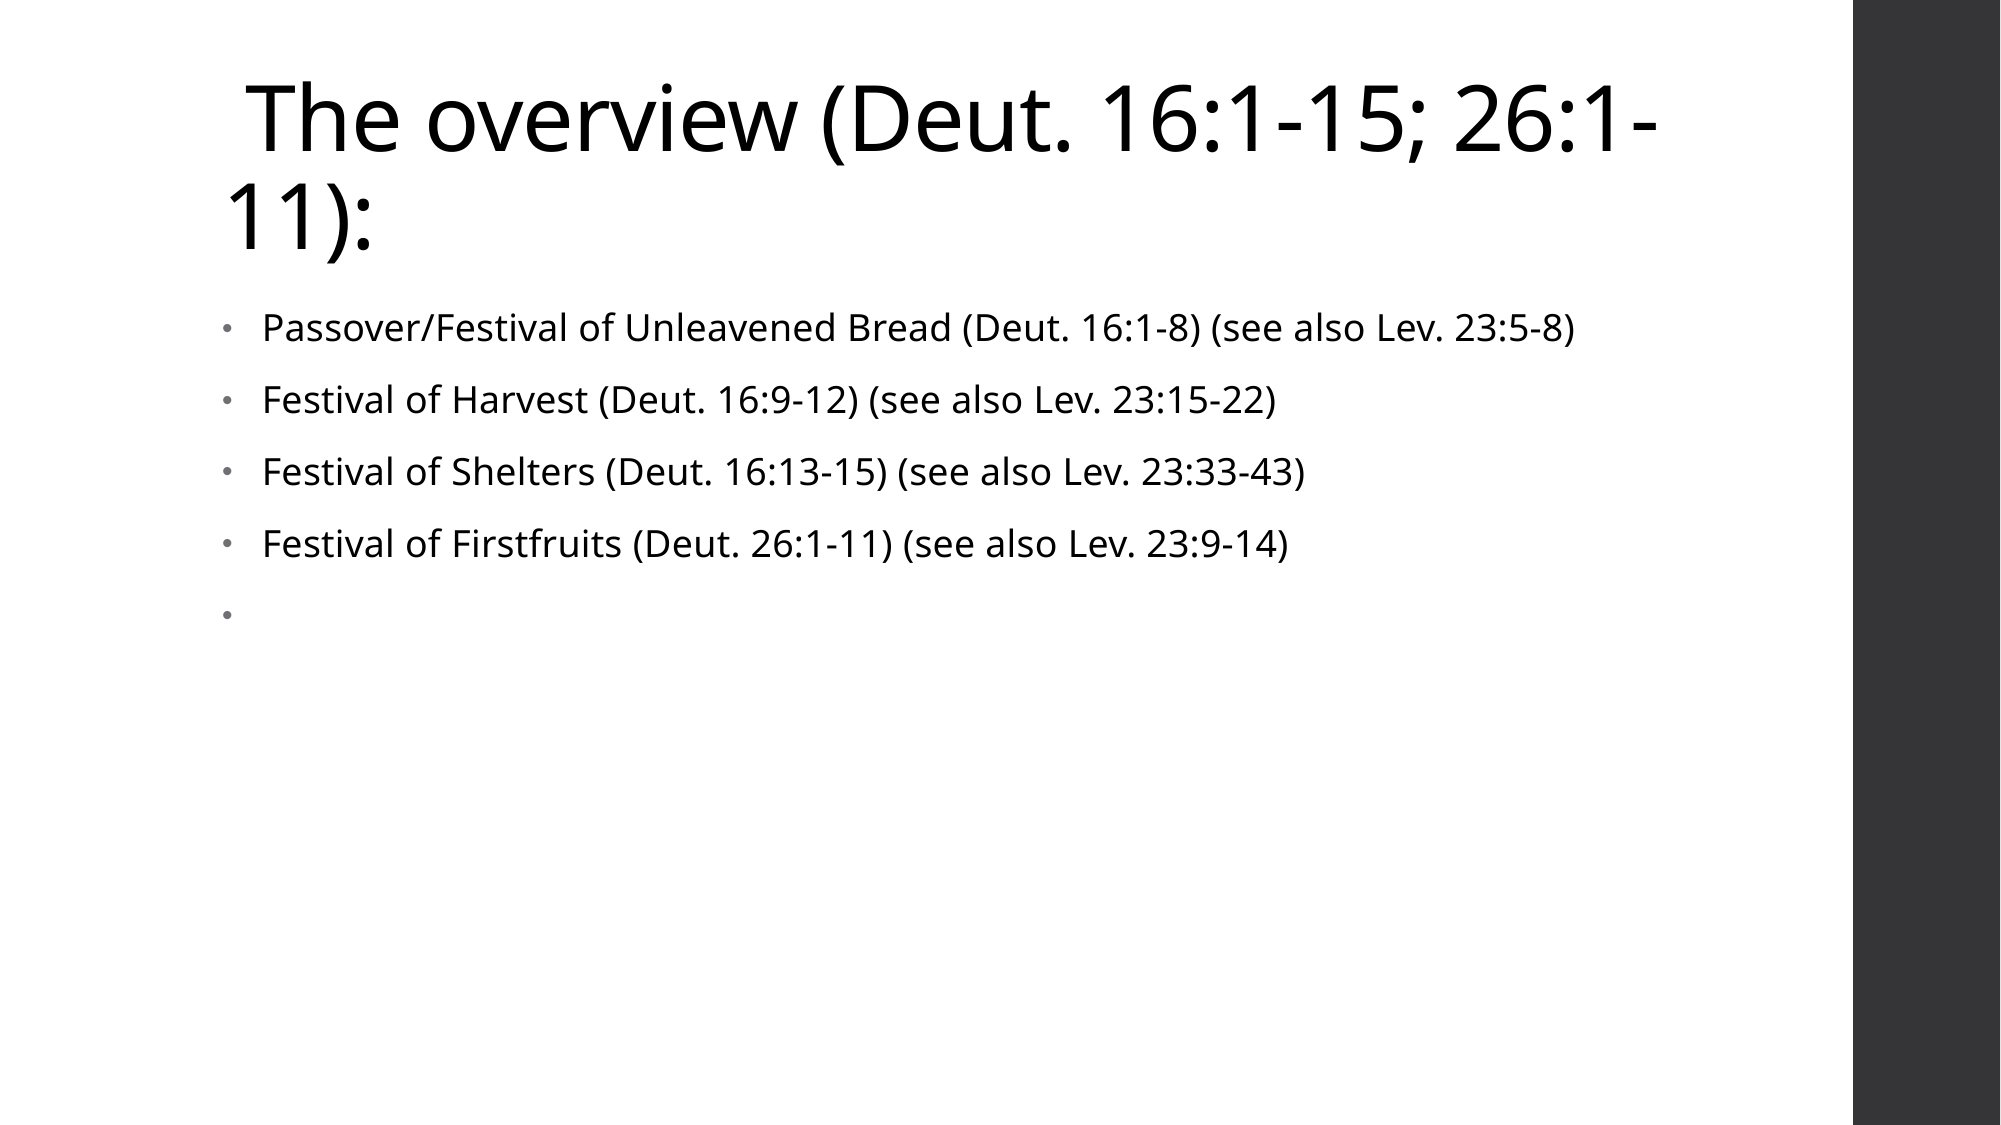

# The overview (Deut. 16:1-15; 26:1-11):
 Passover/Festival of Unleavened Bread (Deut. 16:1-8) (see also Lev. 23:5-8)
 Festival of Harvest (Deut. 16:9-12) (see also Lev. 23:15-22)
 Festival of Shelters (Deut. 16:13-15) (see also Lev. 23:33-43)
 Festival of Firstfruits (Deut. 26:1-11) (see also Lev. 23:9-14)